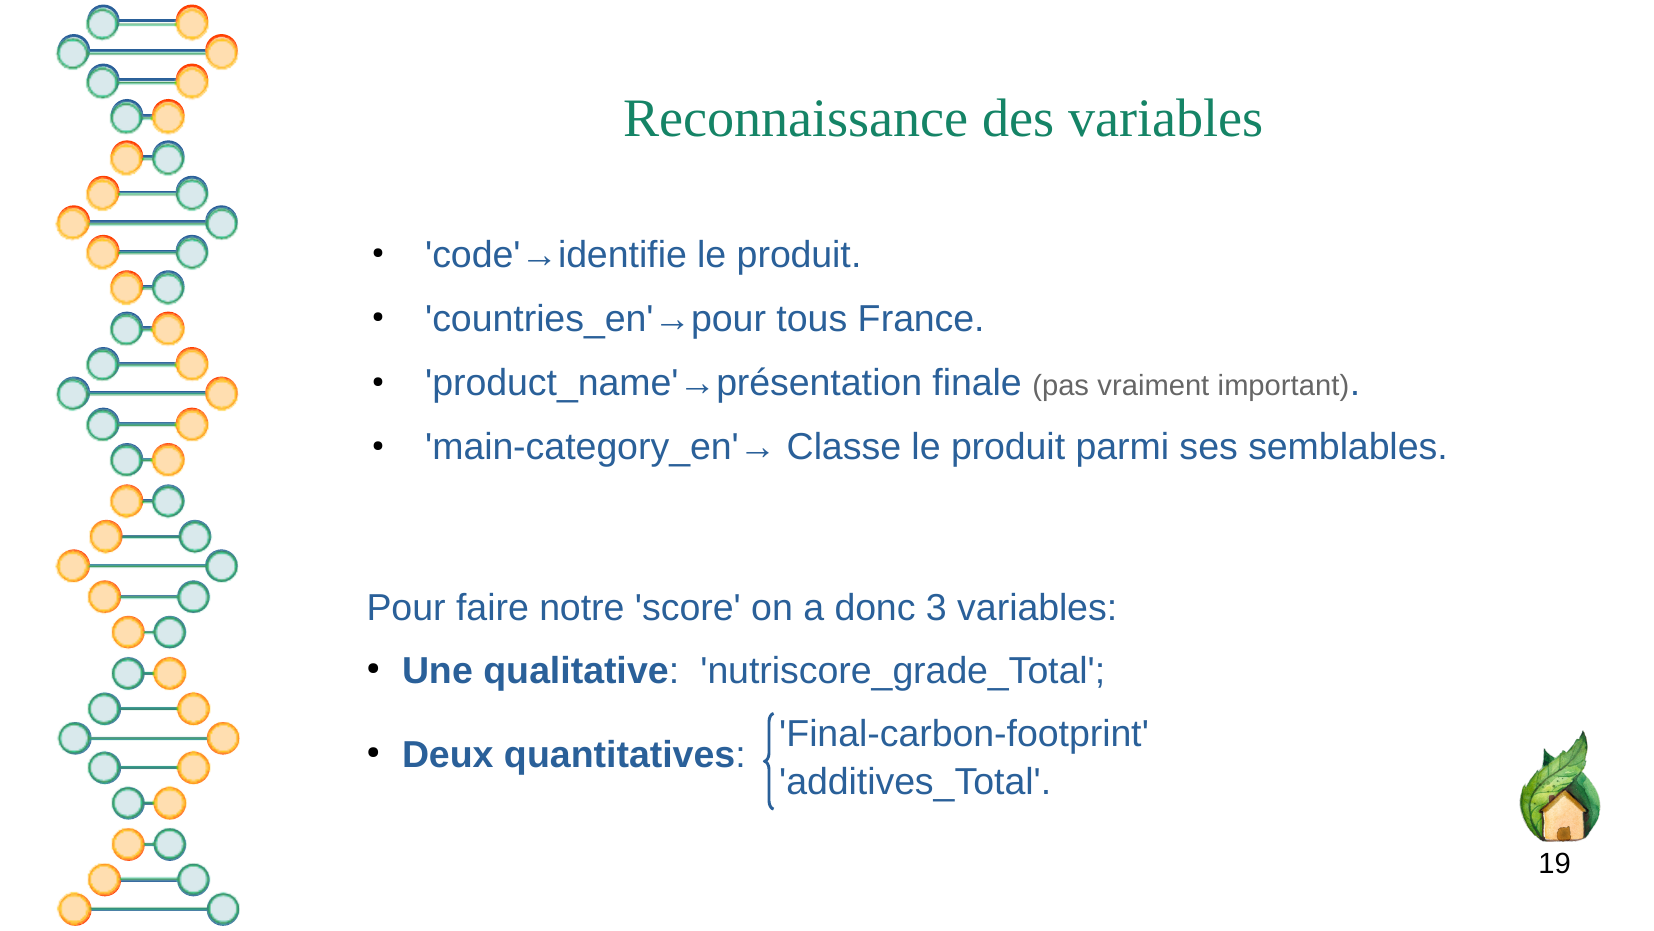

# Reconnaissance des variables
'code'→identifie le produit.
'countries_en'→pour tous France.
'product_name'→présentation finale (pas vraiment important).
'main-category_en'→ Classe le produit parmi ses semblables.
Pour faire notre 'score' on a donc 3 variables:
Une qualitative: 'nutriscore_grade_Total';
Deux quantitatives:
'Final-carbon-footprint'
'additives_Total'.
19